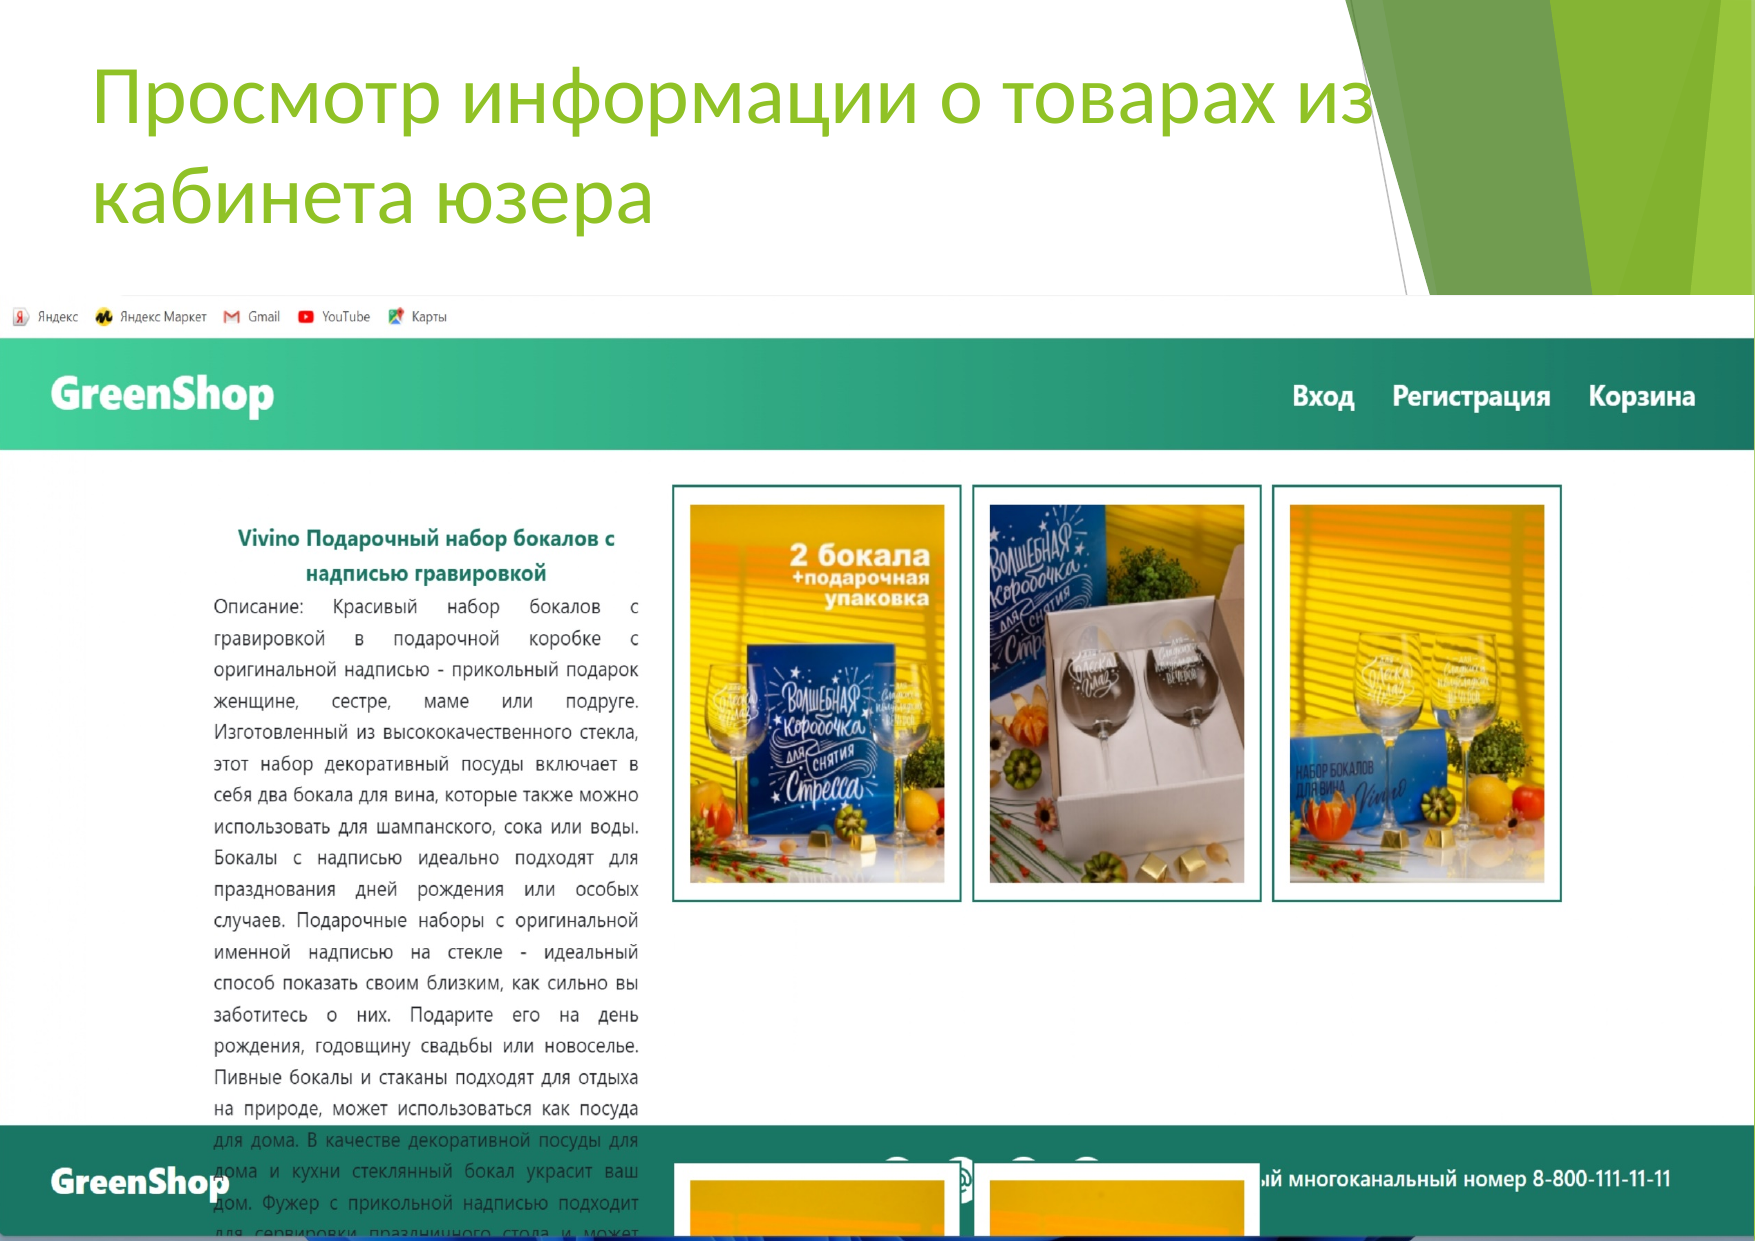

# Просмотр информации о товарах из кабинета юзера